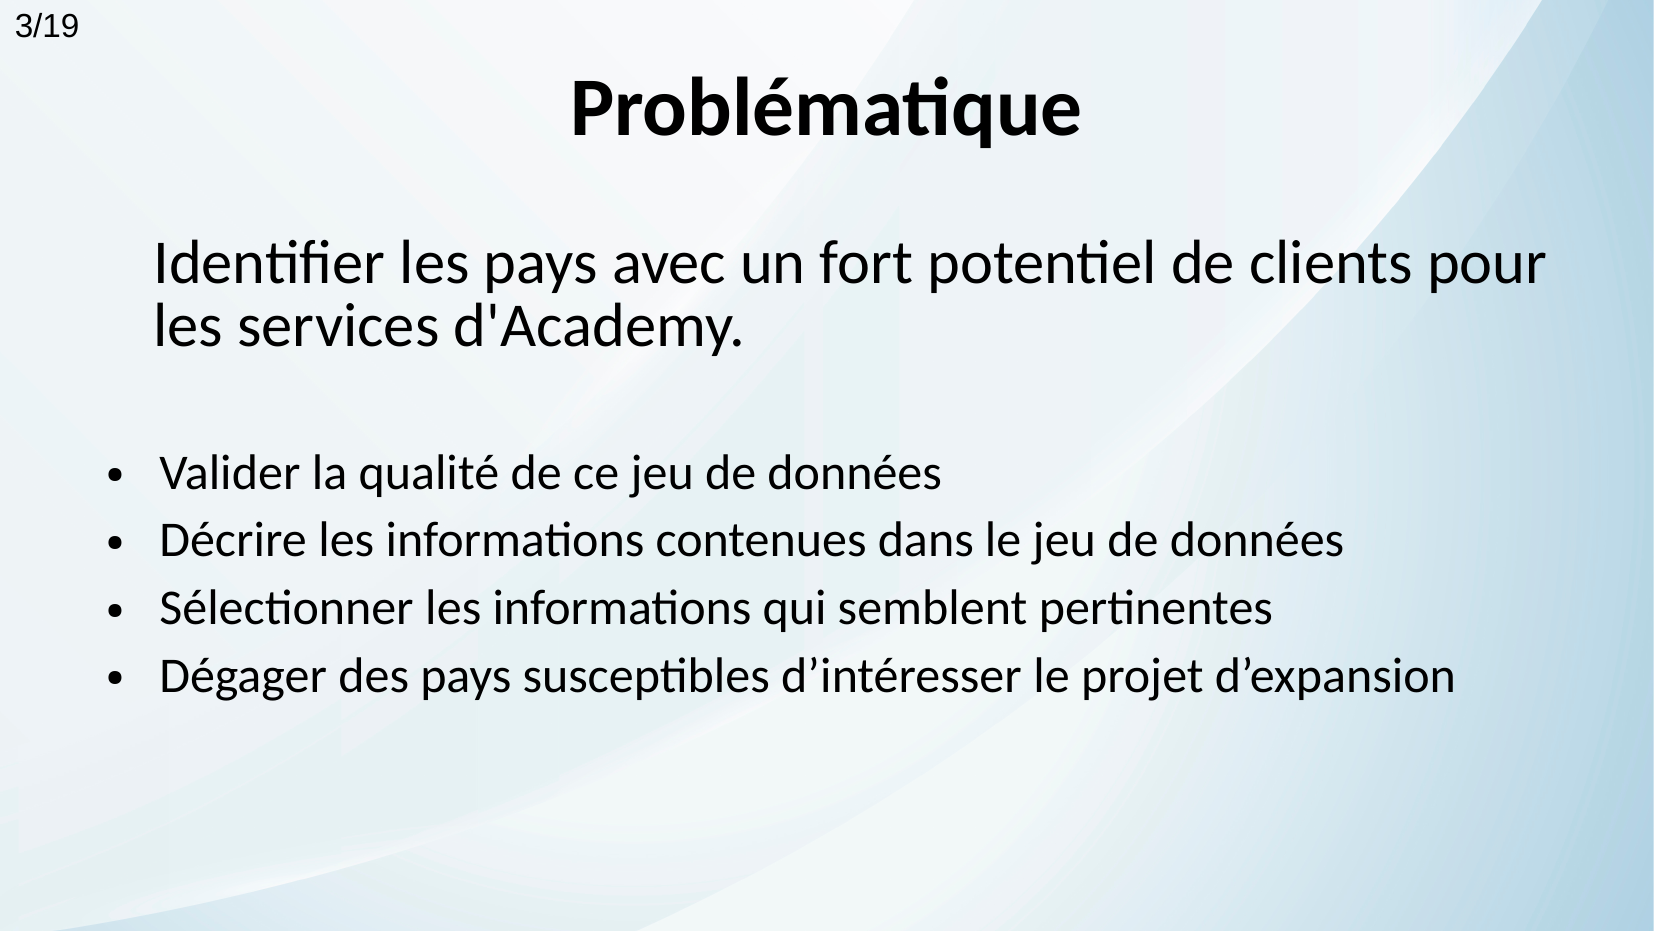

3/19
# Problématique
Identifier les pays avec un fort potentiel de clients pour les services d'Academy.
Valider la qualité de ce jeu de données
Décrire les informations contenues dans le jeu de données
Sélectionner les informations qui semblent pertinentes
Dégager des pays susceptibles d’intéresser le projet d’expansion